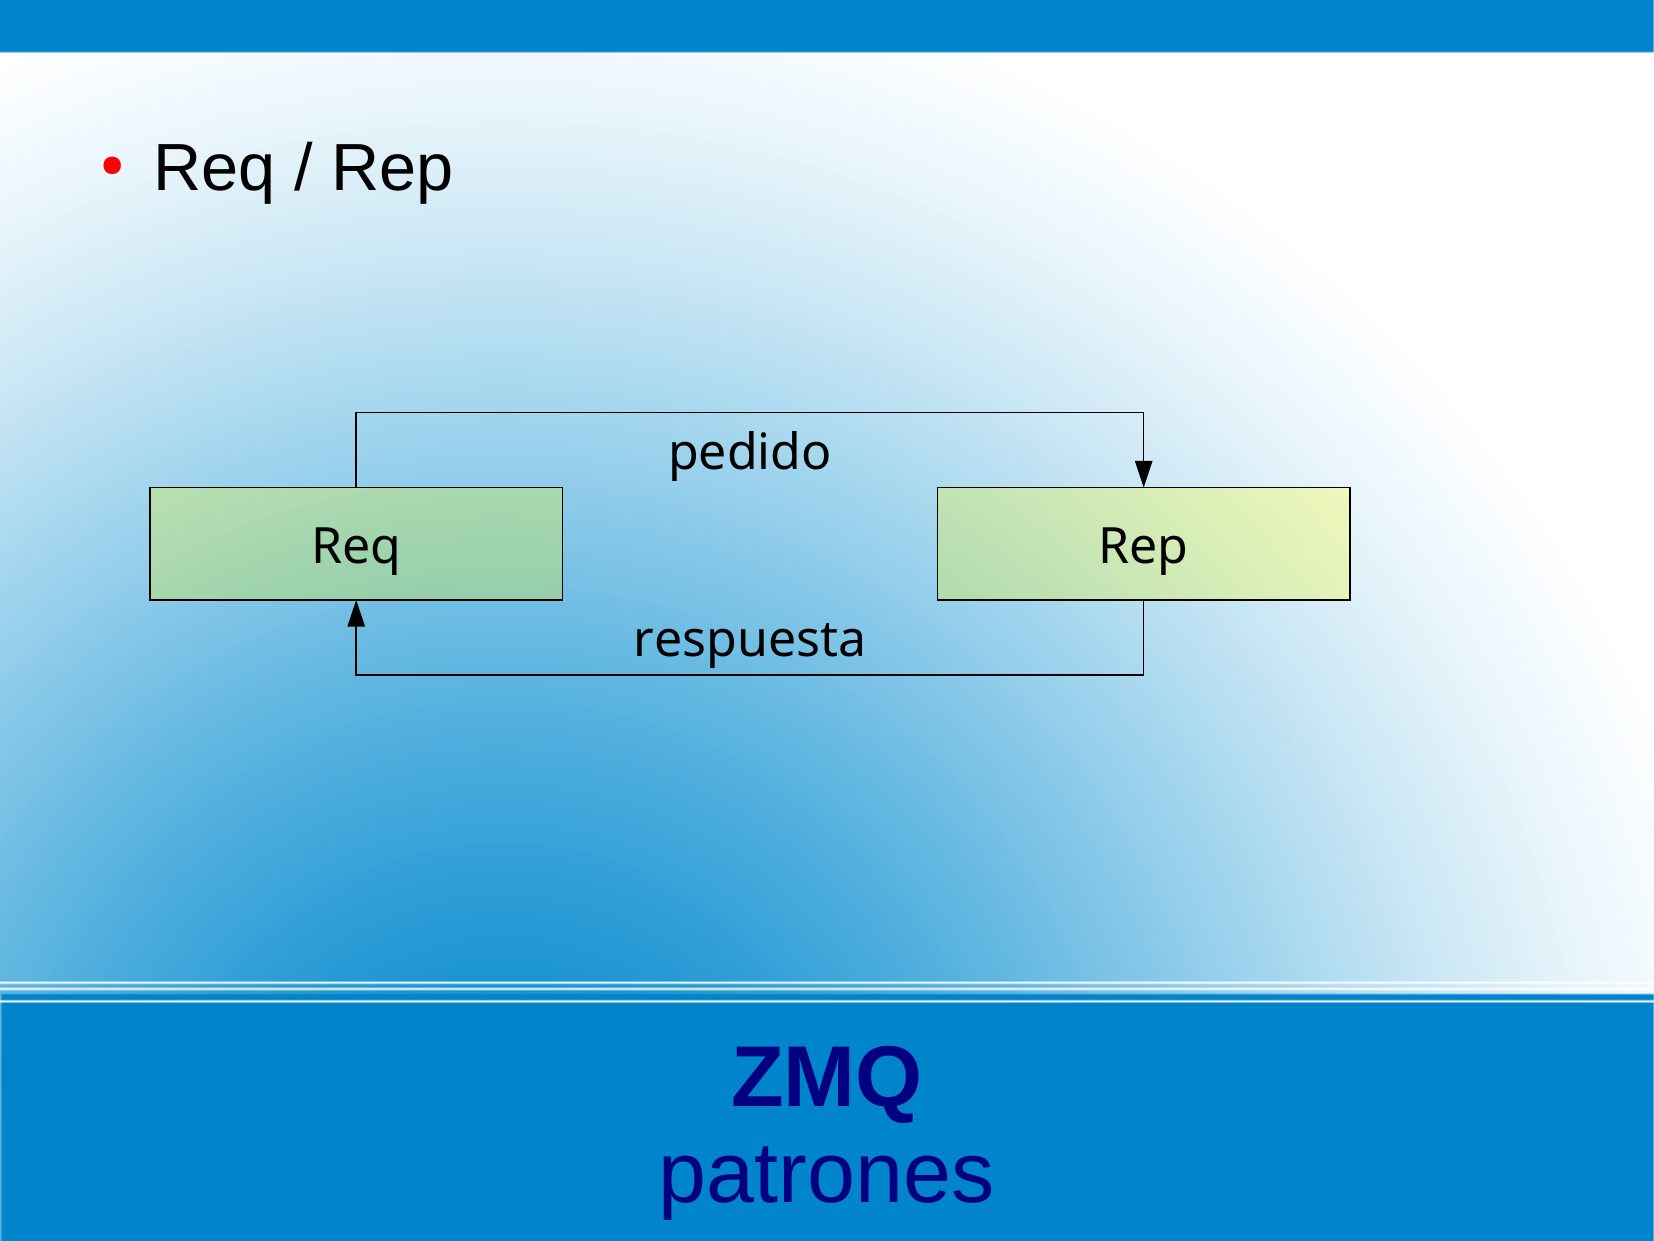

Req / Rep
Req
Rep
# ZMQ patrones